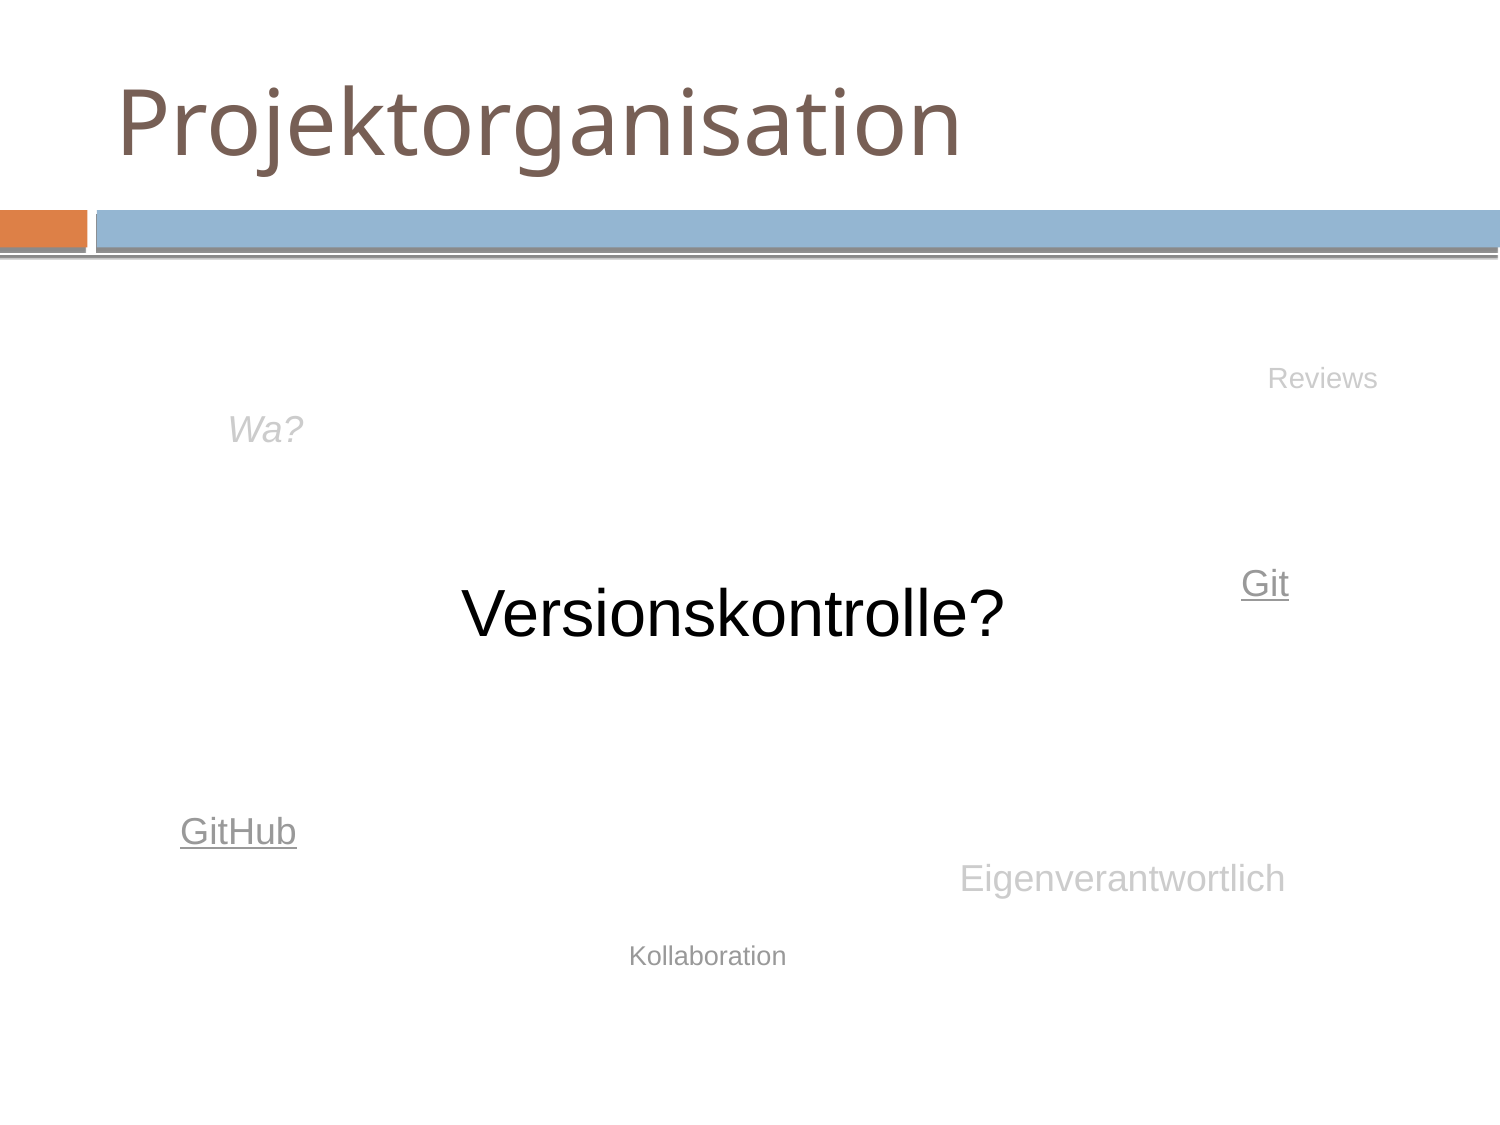

# Projektorganisation
Versionskontrolle?
Reviews
Wa?
Git
GitHub
Eigenverantwortlich
Kollaboration